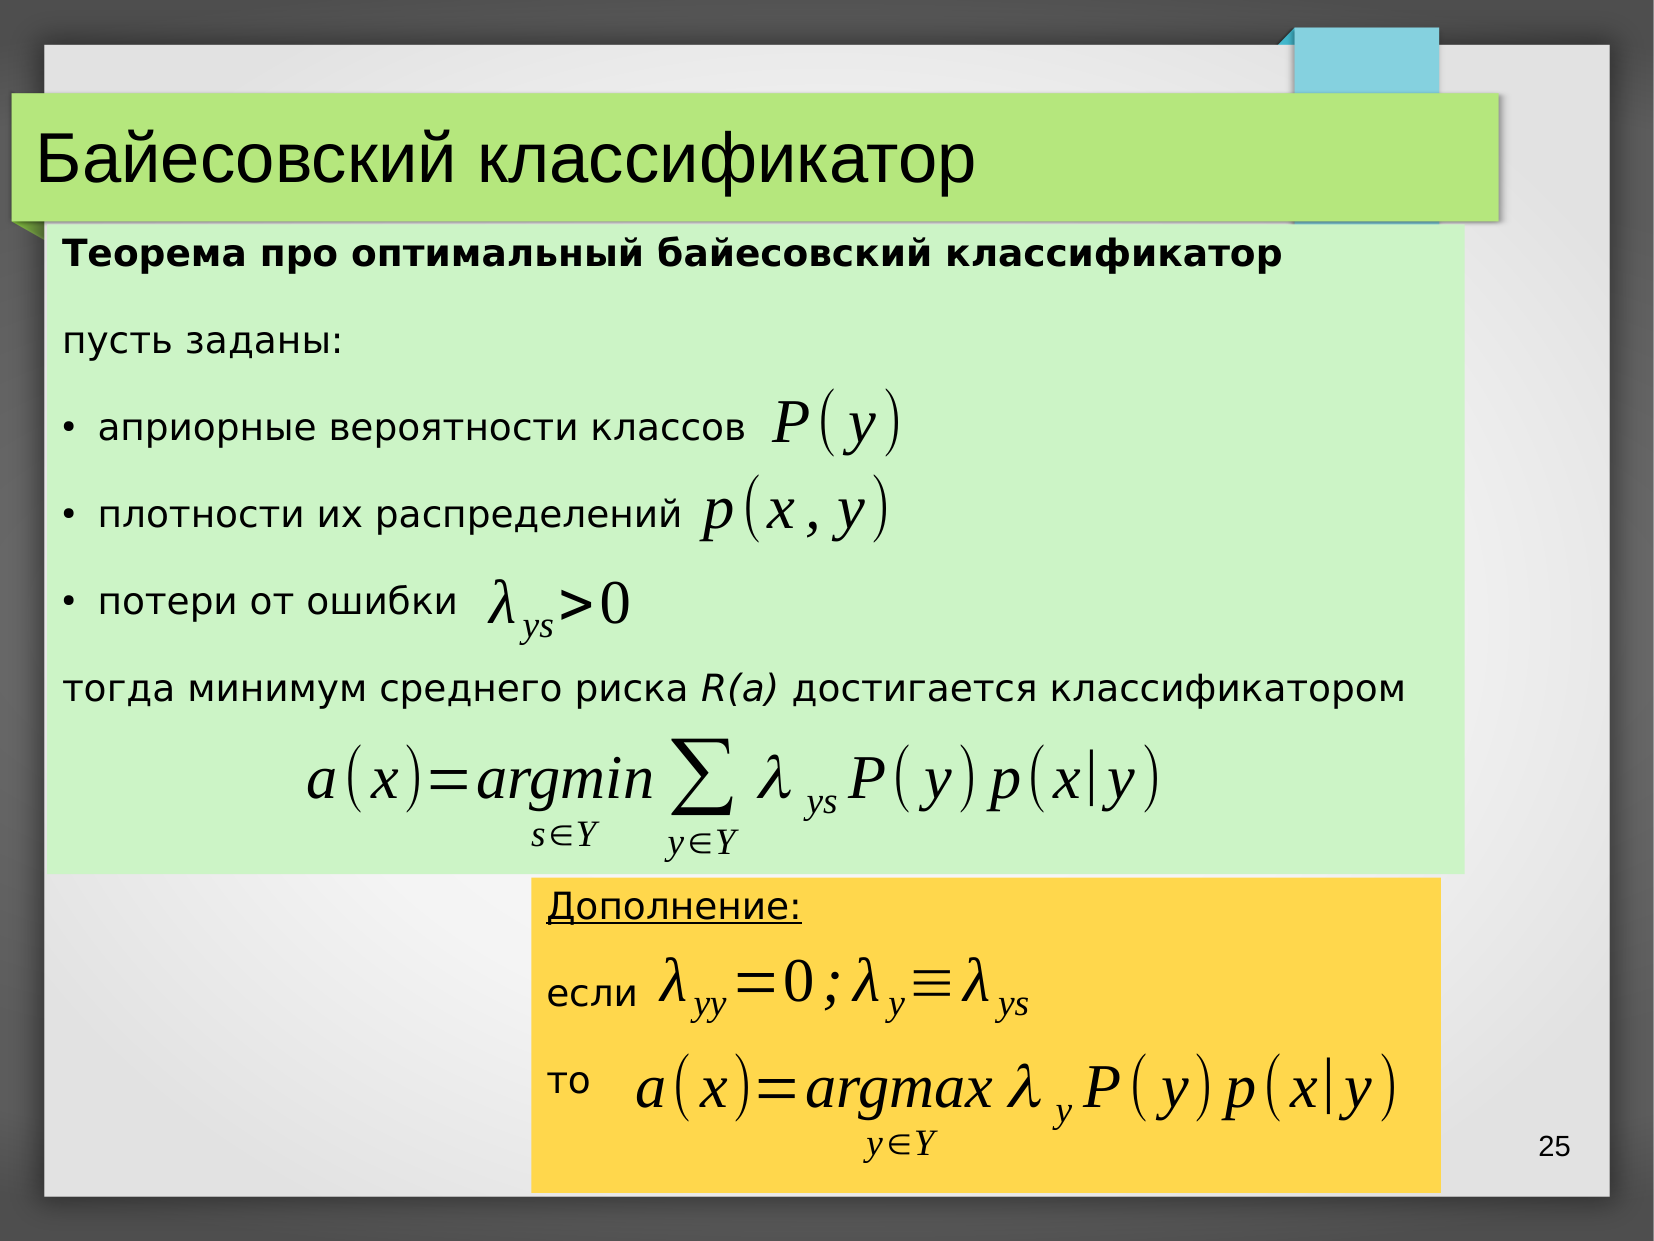

# Байесовский классификатор
Теорема про оптимальный байесовский классификатор
пусть заданы:
априорные вероятности классов
плотности их распределений
потери от ошибки
тогда минимум среднего риска R(a) достигается классификатором
Дополнение:
если
то
25